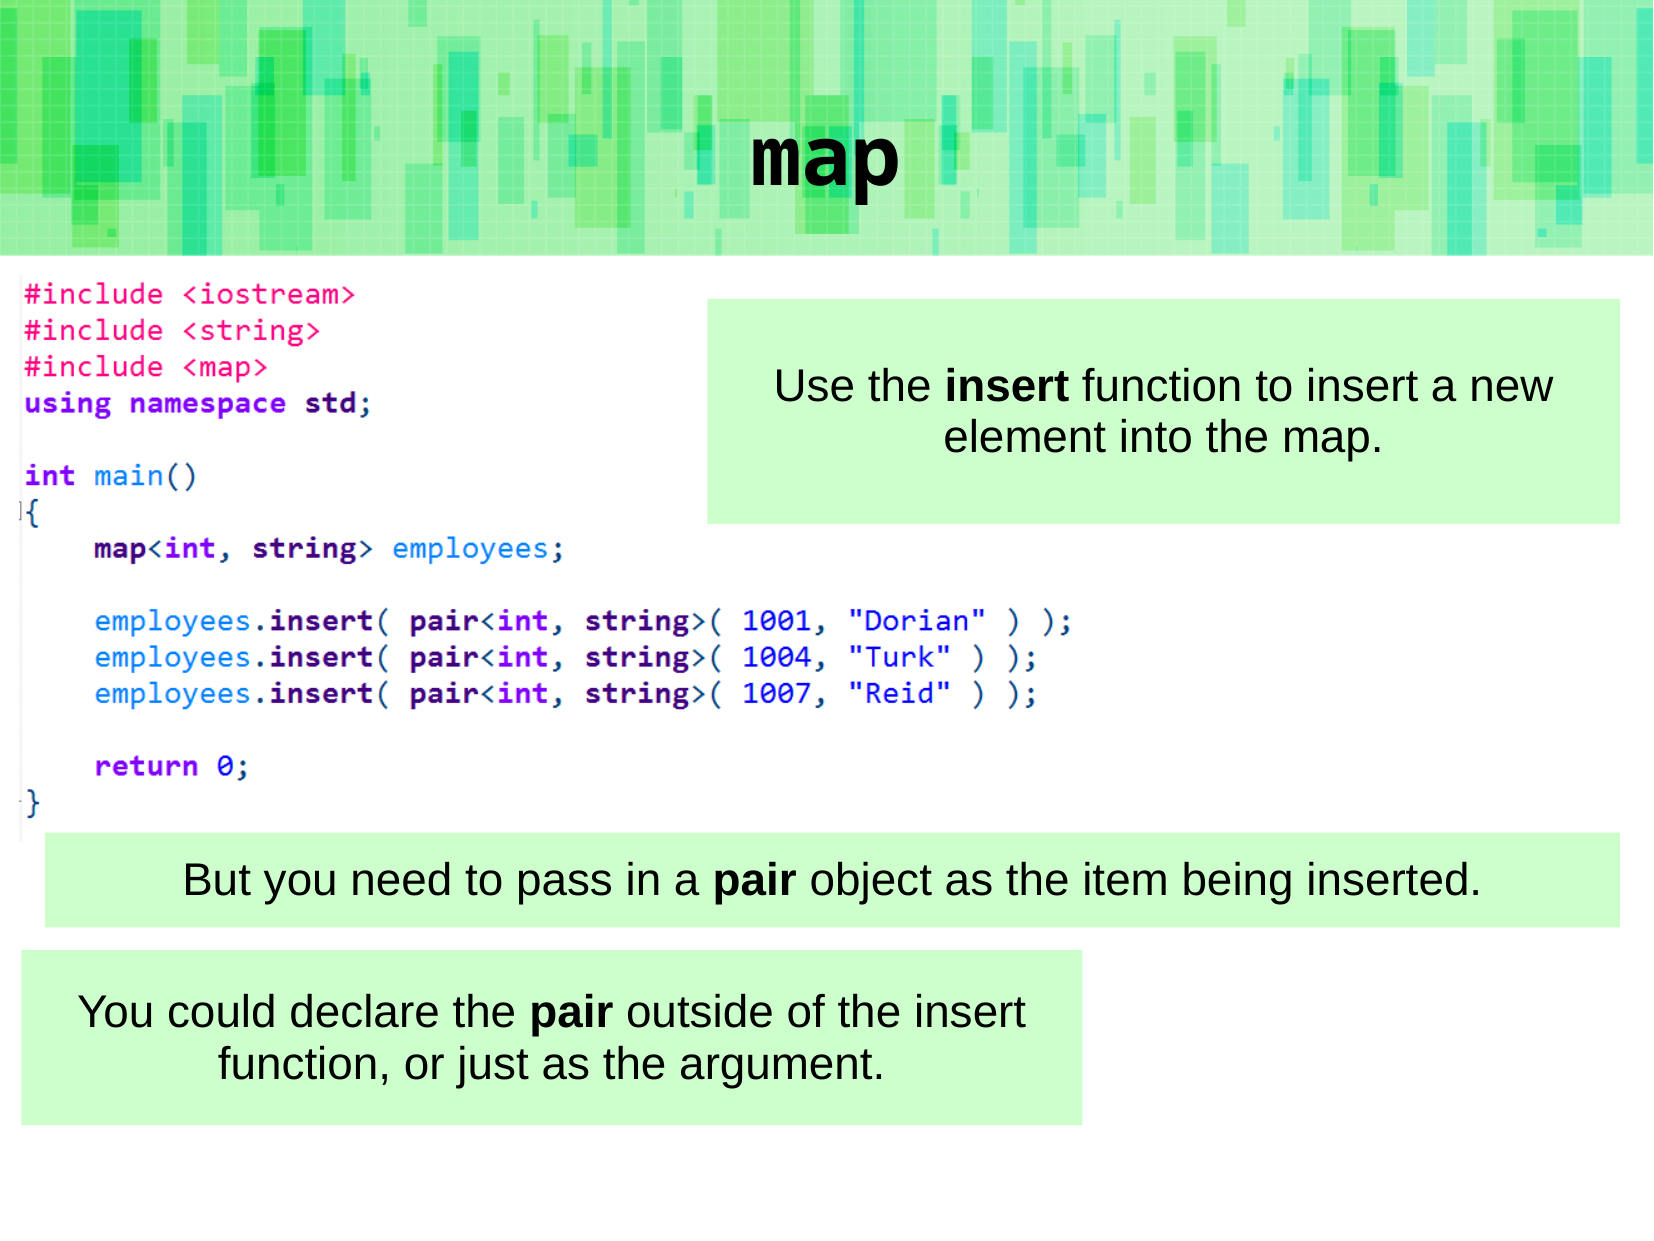

# map
Use the insert function to insert a new element into the map.
But you need to pass in a pair object as the item being inserted.
You could declare the pair outside of the insert function, or just as the argument.